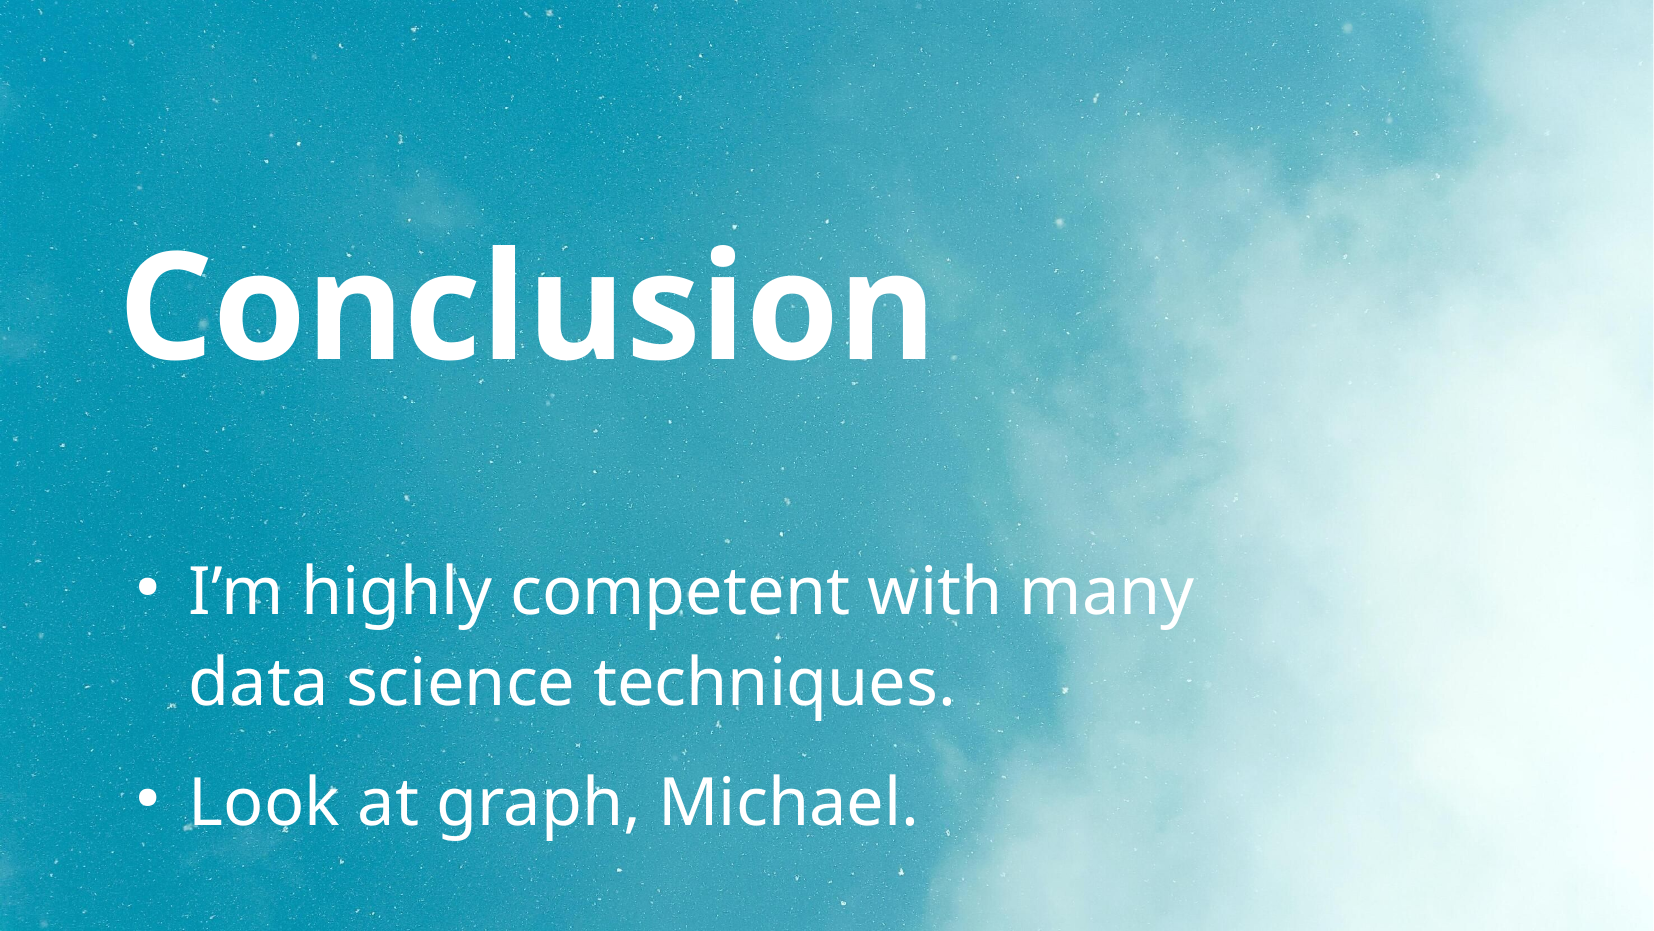

# Conclusion
I’m highly competent with many data science techniques.
Look at graph, Michael.